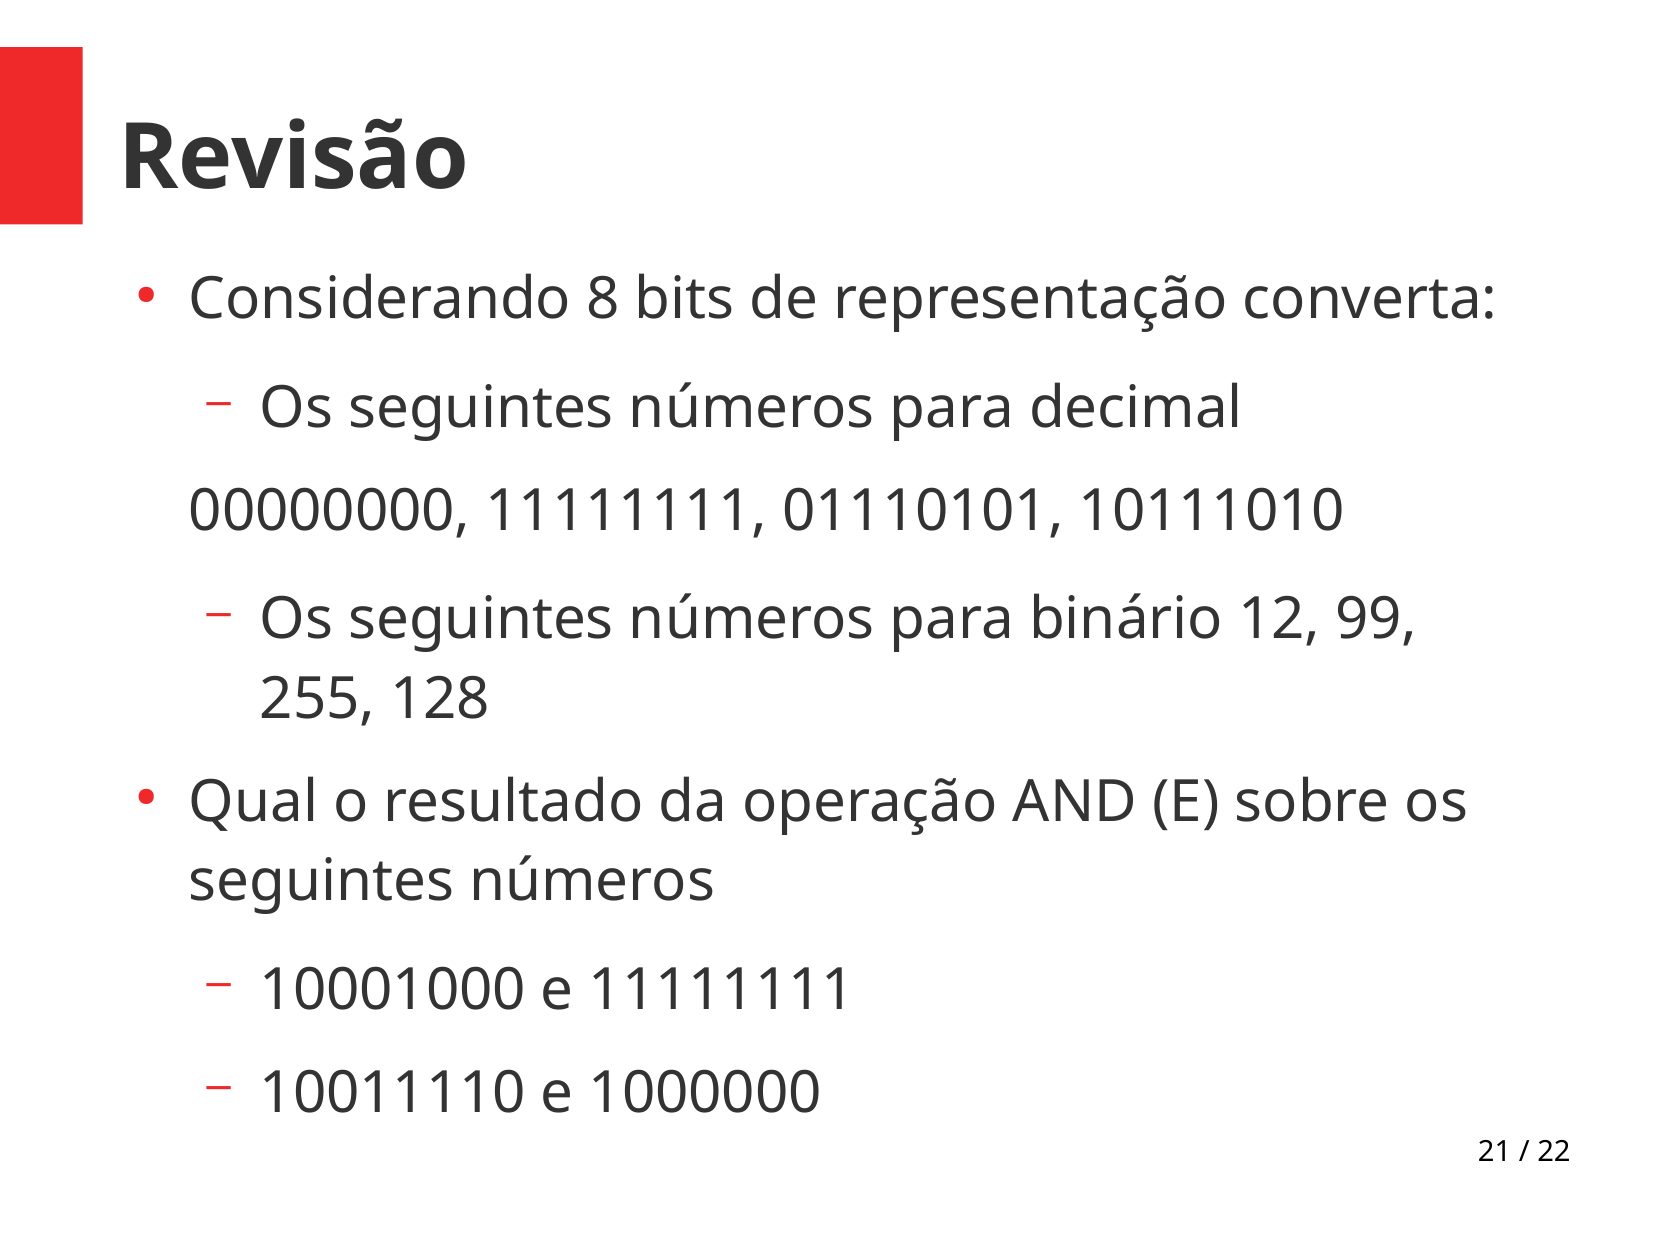

# Revisão
Considerando 8 bits de representação converta:
Os seguintes números para decimal
00000000, 11111111, 01110101, 10111010
Os seguintes números para binário 12, 99, 255, 128
Qual o resultado da operação AND (E) sobre os seguintes números
10001000 e 11111111
10011110 e 1000000
21